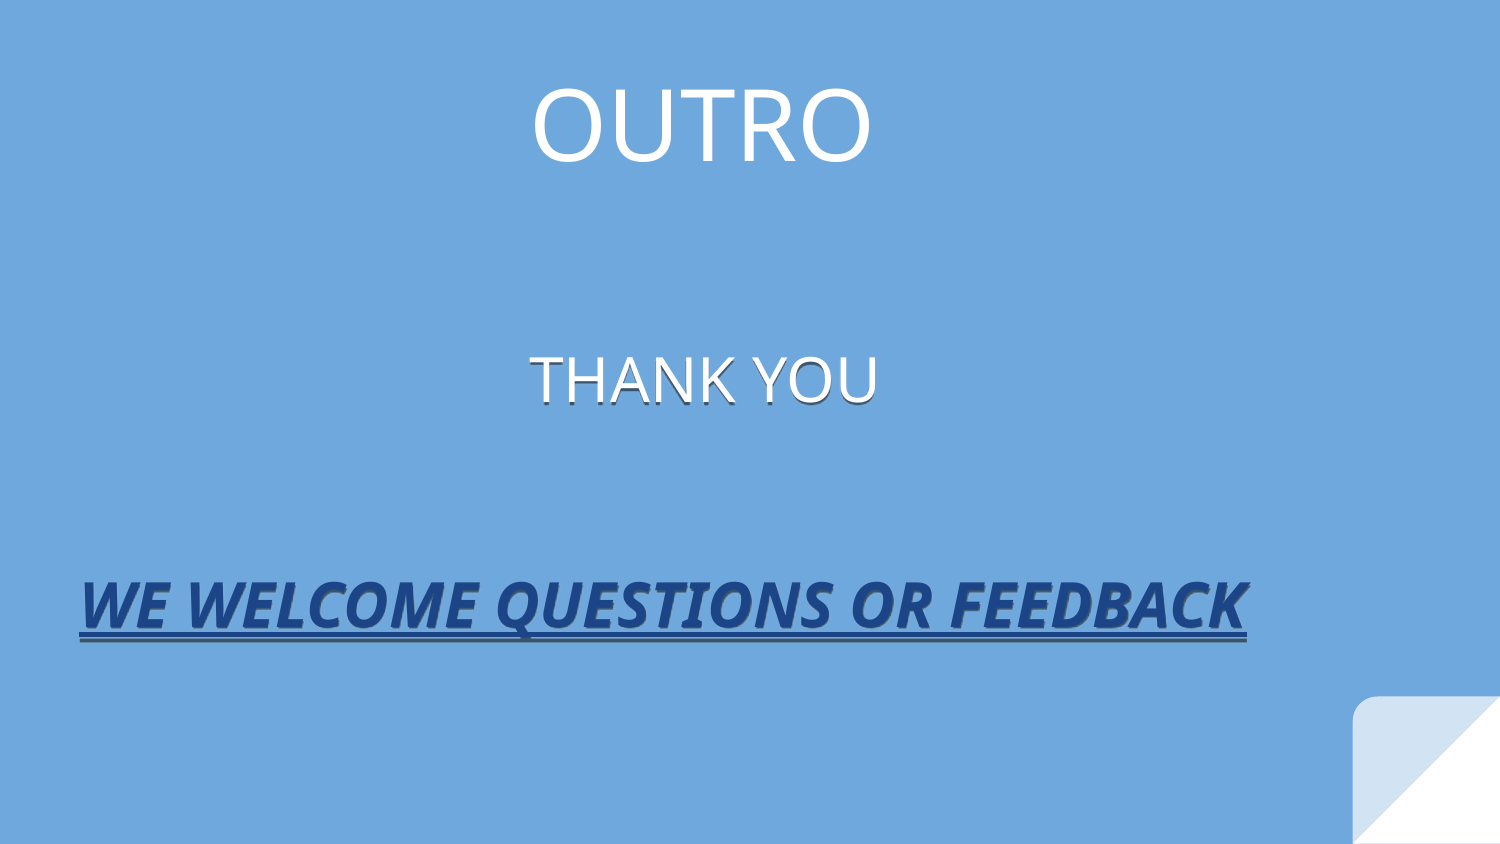

# OUTRO
THANK YOU
WE WELCOME QUESTIONS OR FEEDBACK